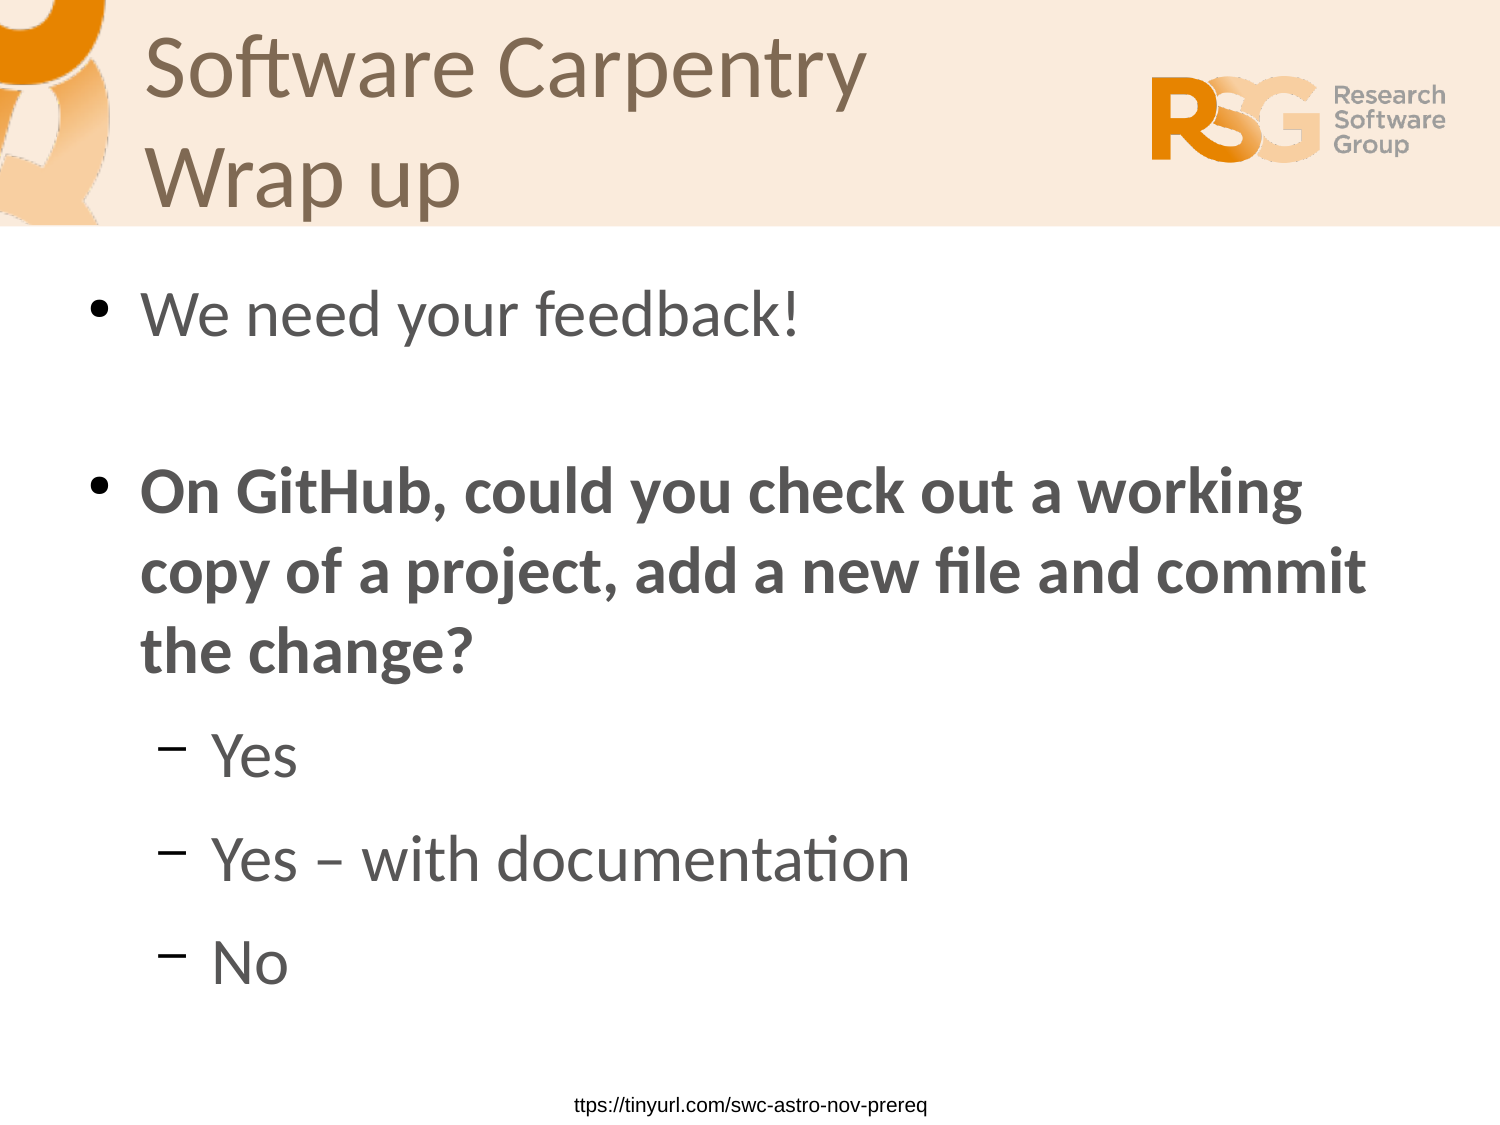

# Software Carpentry Wrap up
We need your feedback!
On GitHub, could you check out a working copy of a project, add a new file and commit the change?
Yes
Yes – with documentation
No
ttps://tinyurl.com/swc-astro-nov-prereq